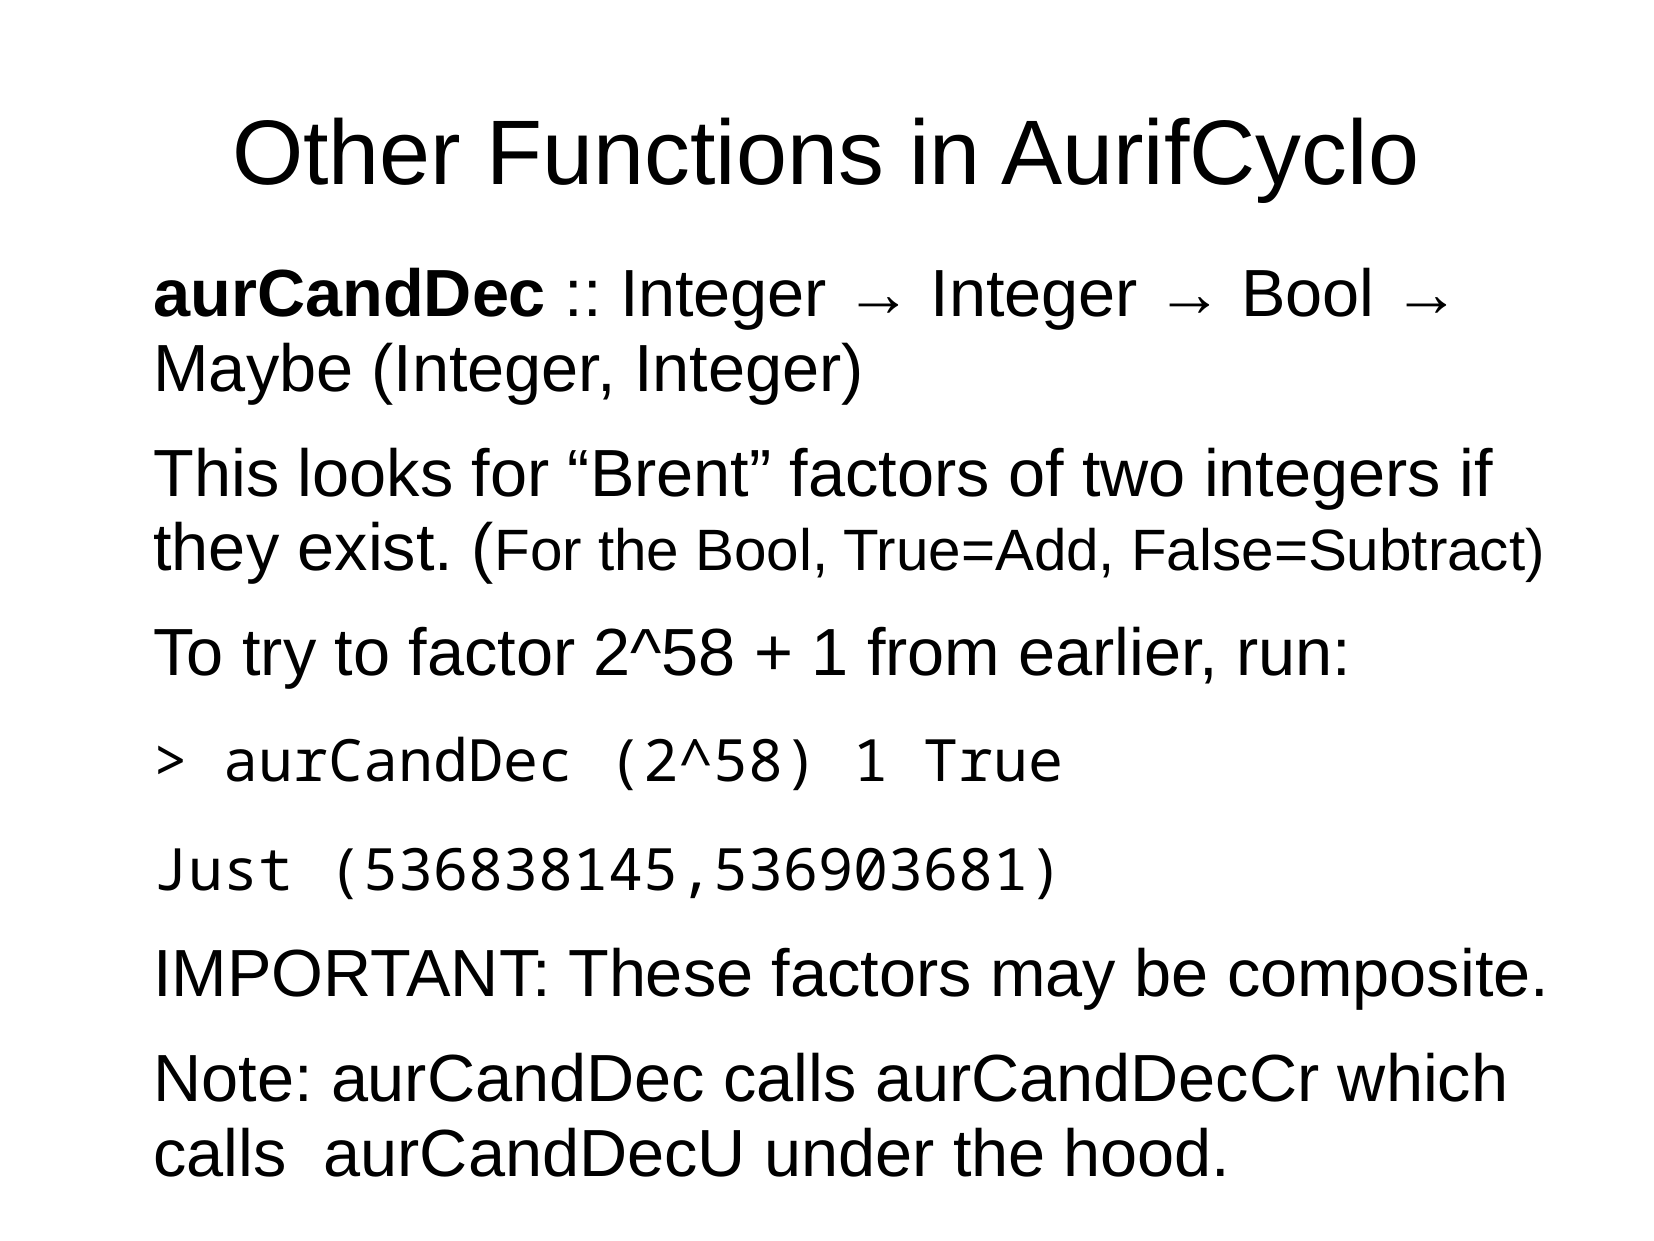

# Other Functions in AurifCyclo
aurCandDec :: Integer → Integer → Bool → Maybe (Integer, Integer)
This looks for “Brent” factors of two integers if they exist. (For the Bool, True=Add, False=Subtract)
To try to factor 2^58 + 1 from earlier, run:
> aurCandDec (2^58) 1 True
Just (536838145,536903681)
IMPORTANT: These factors may be composite.
Note: aurCandDec calls aurCandDecCr which calls aurCandDecU under the hood.